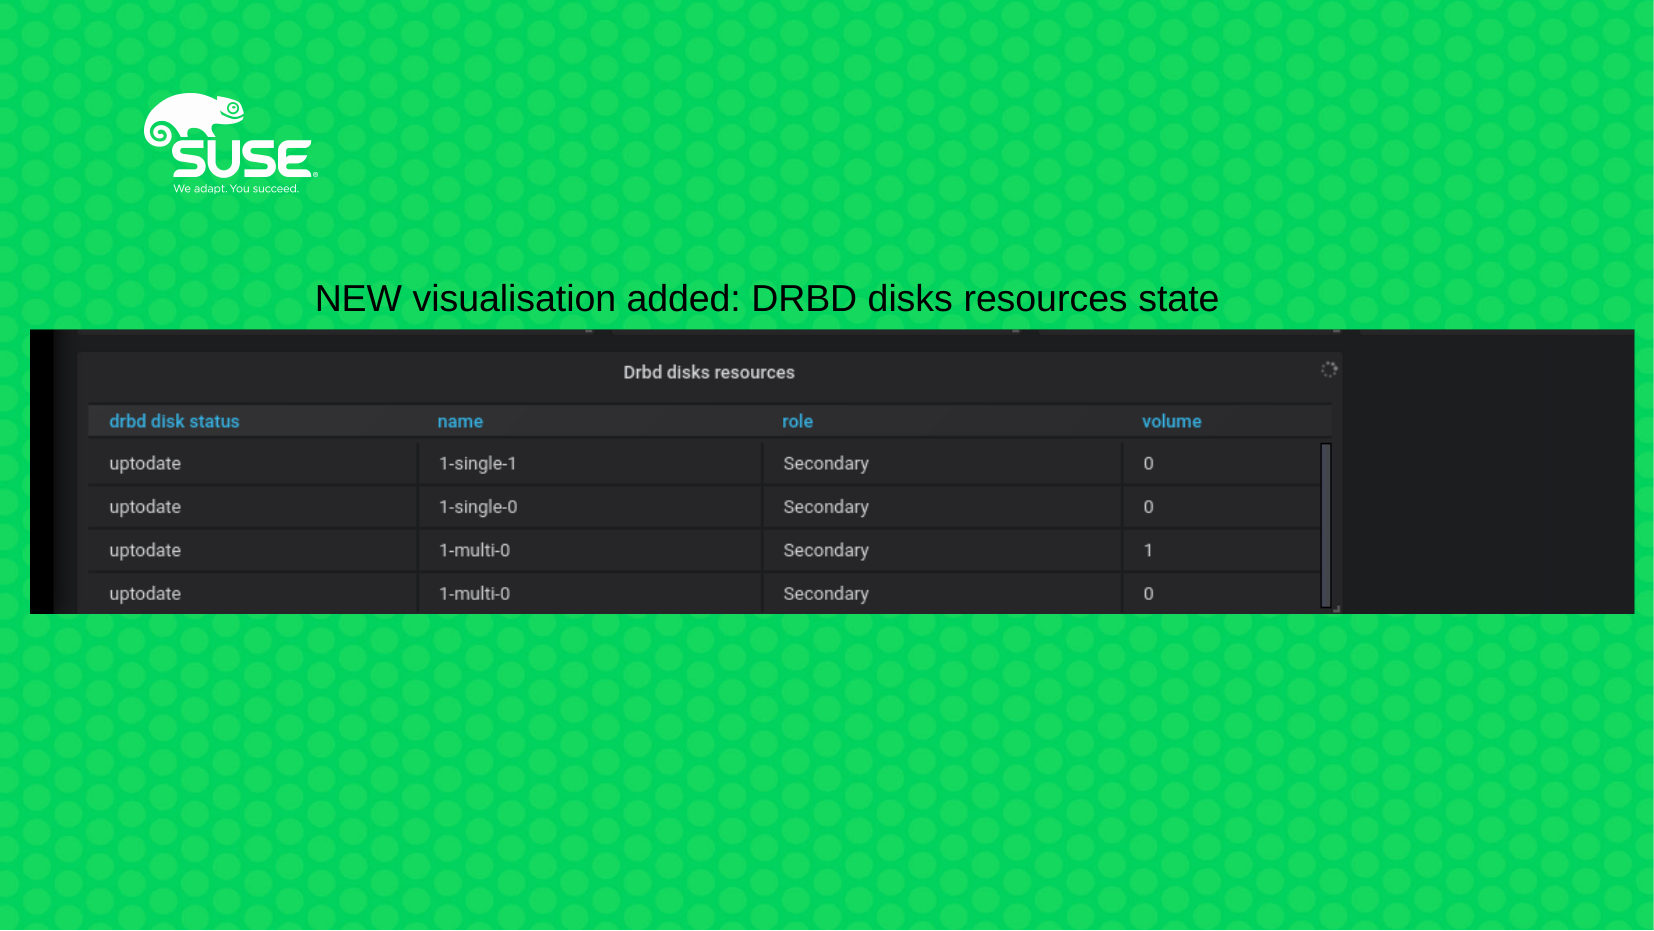

NEW visualisation added: DRBD disks resources state